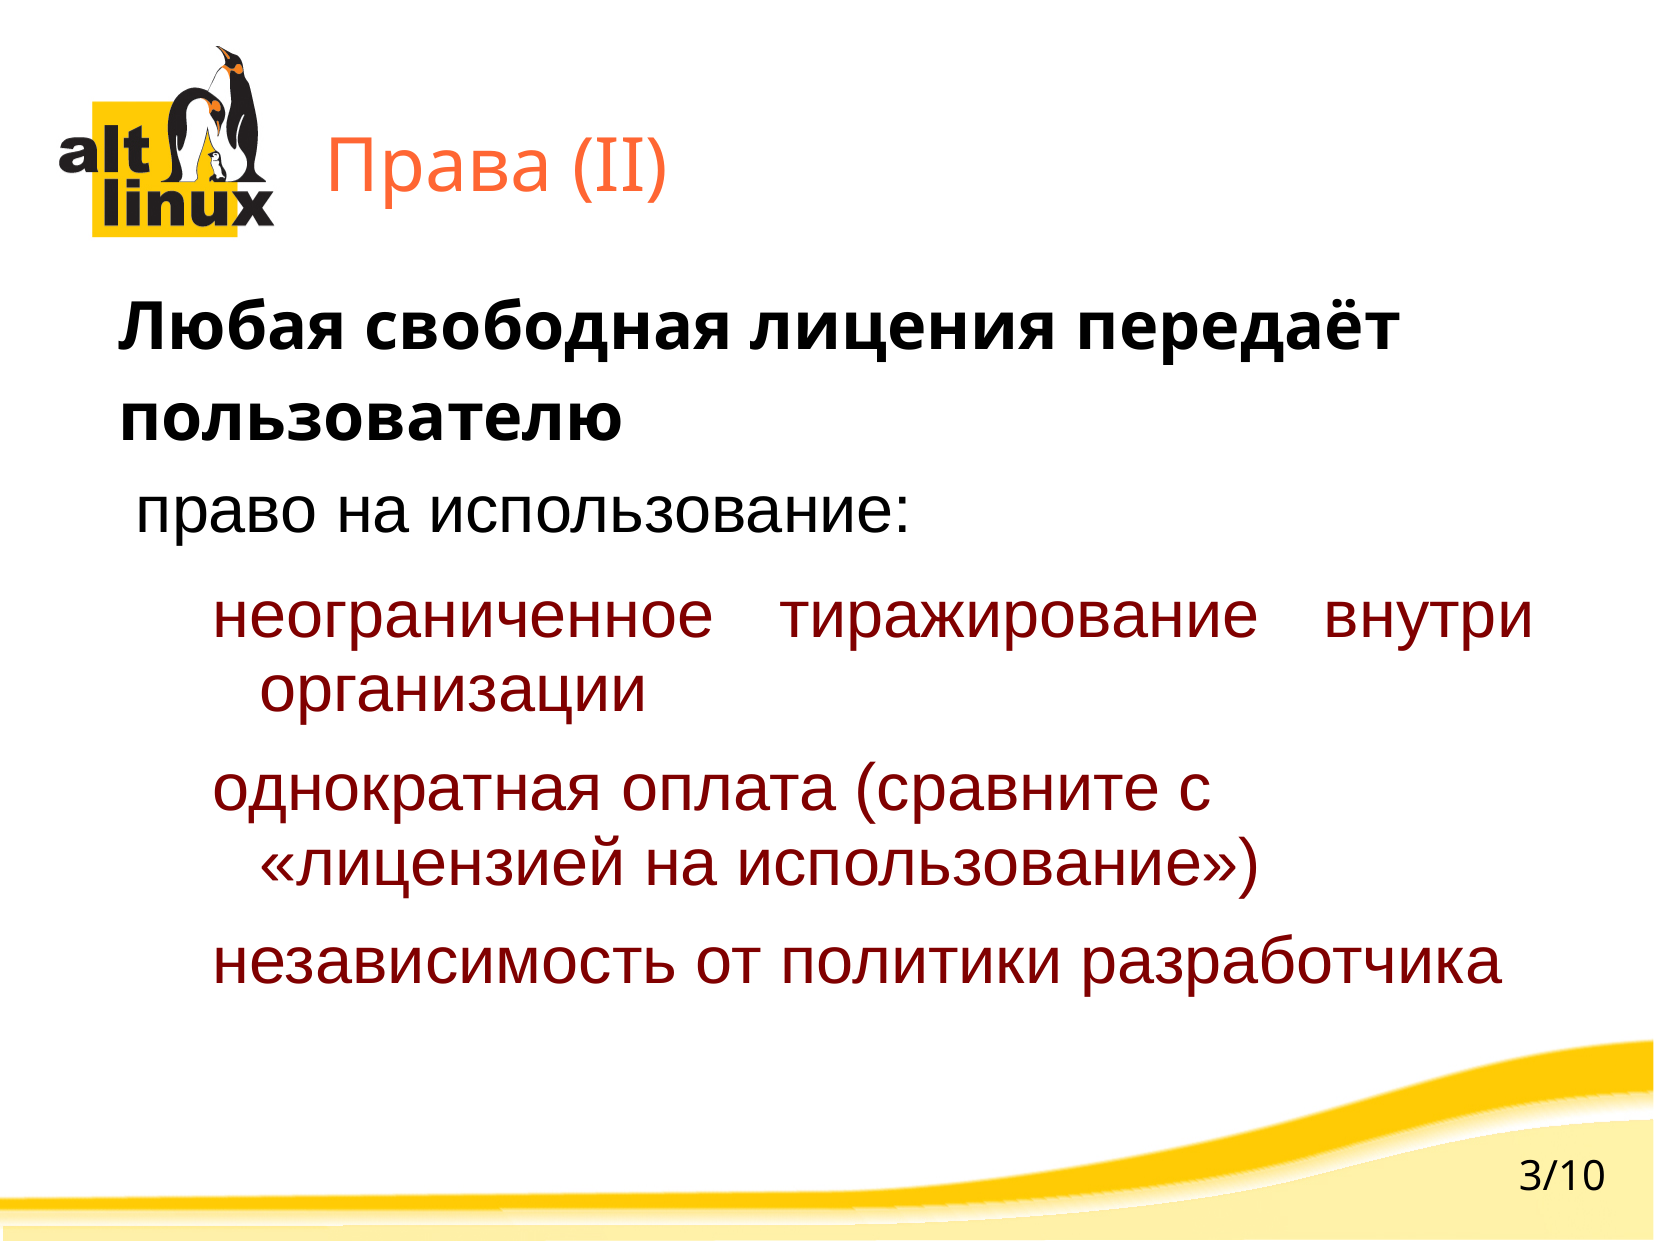

#
Права (II)
Любая свободная лицения передаёт пользователю
право на использование:
неограниченное тиражирование внутри организации
однократная оплата (сравните с «лицензией на использование»)
независимость от политики разработчика
3/10